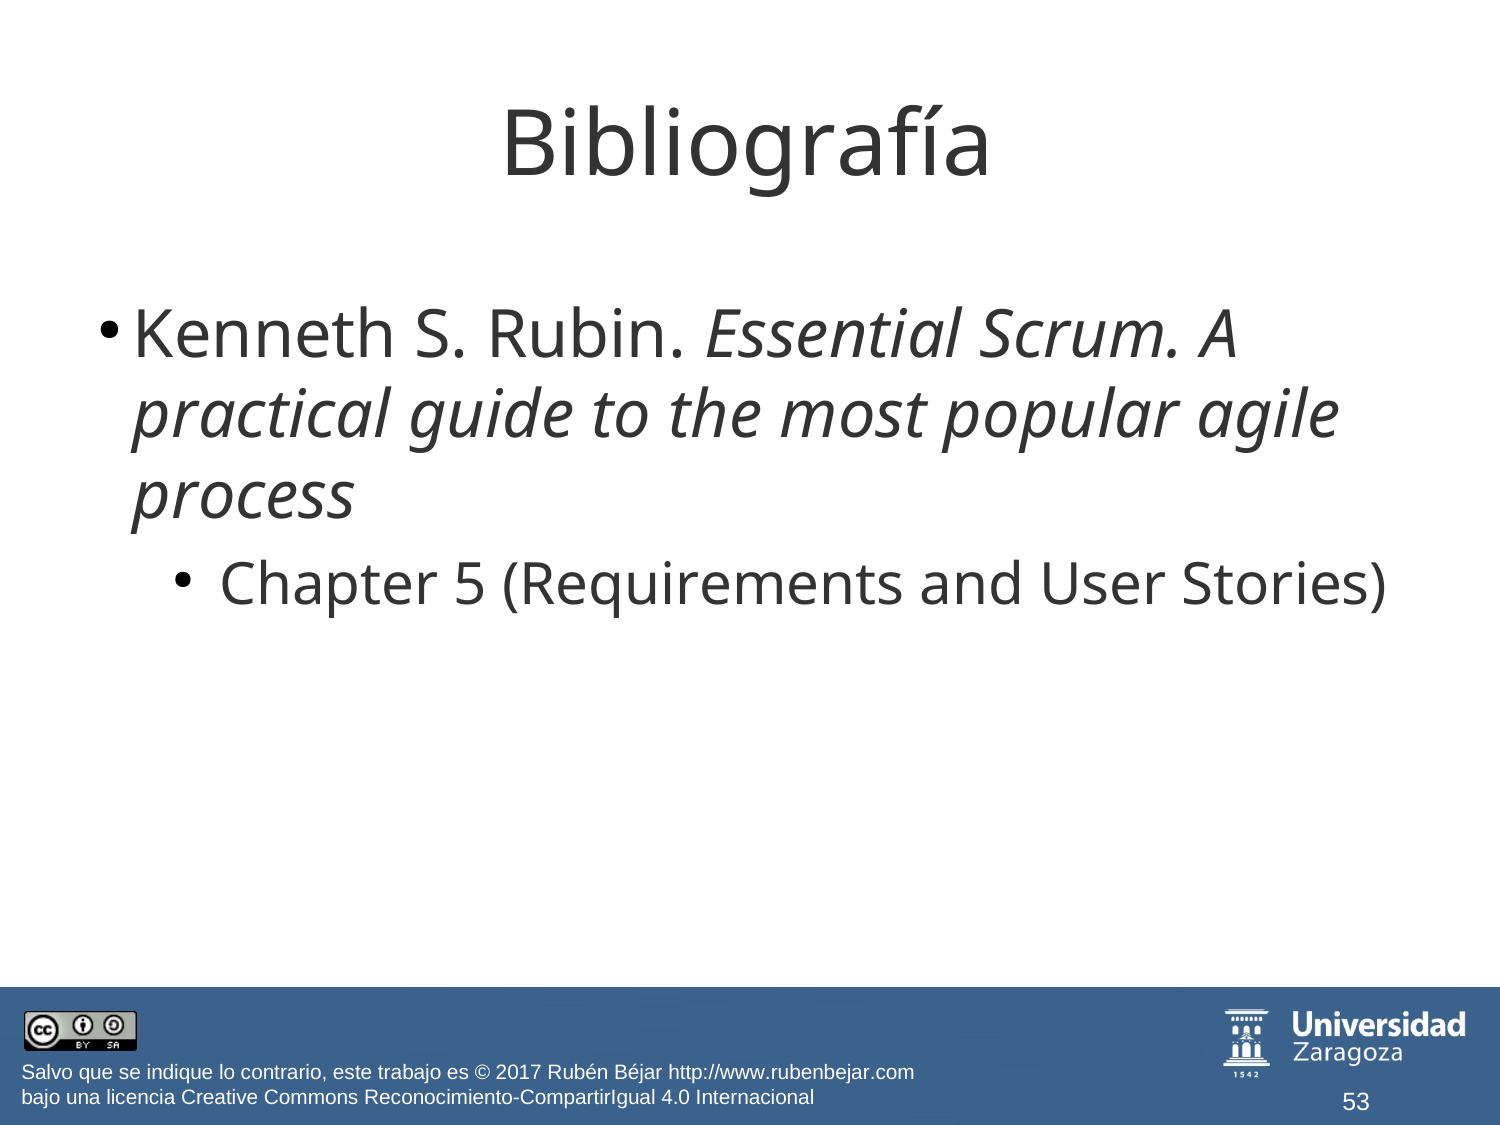

# Bibliografía
Kenneth S. Rubin. Essential Scrum. A practical guide to the most popular agile process
Chapter 5 (Requirements and User Stories)